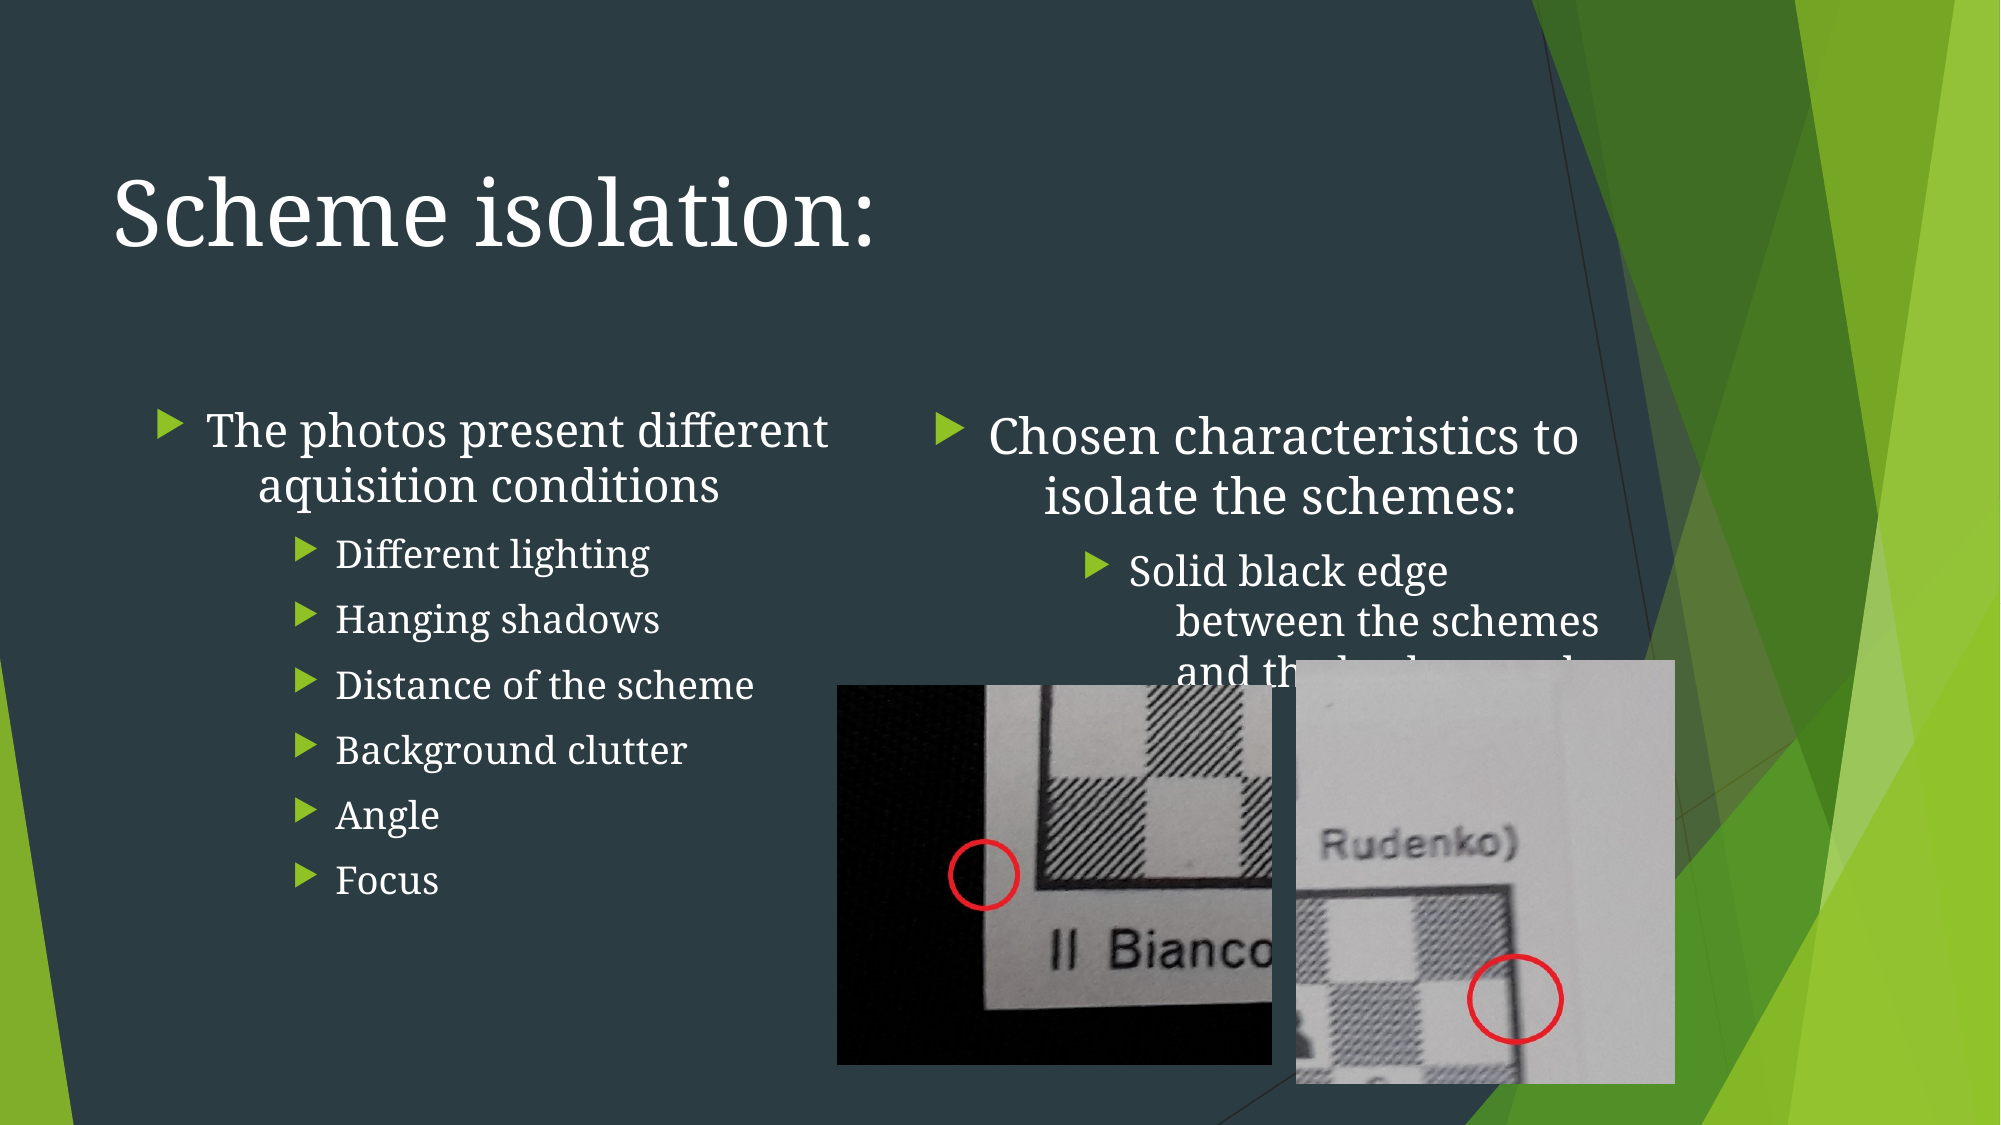

# Scheme isolation:
The photos present different aquisition conditions
Different lighting
Hanging shadows
Distance of the scheme
Background clutter
Angle
Focus
Chosen characteristics to isolate the schemes:
Solid black edge between the schemes and the background